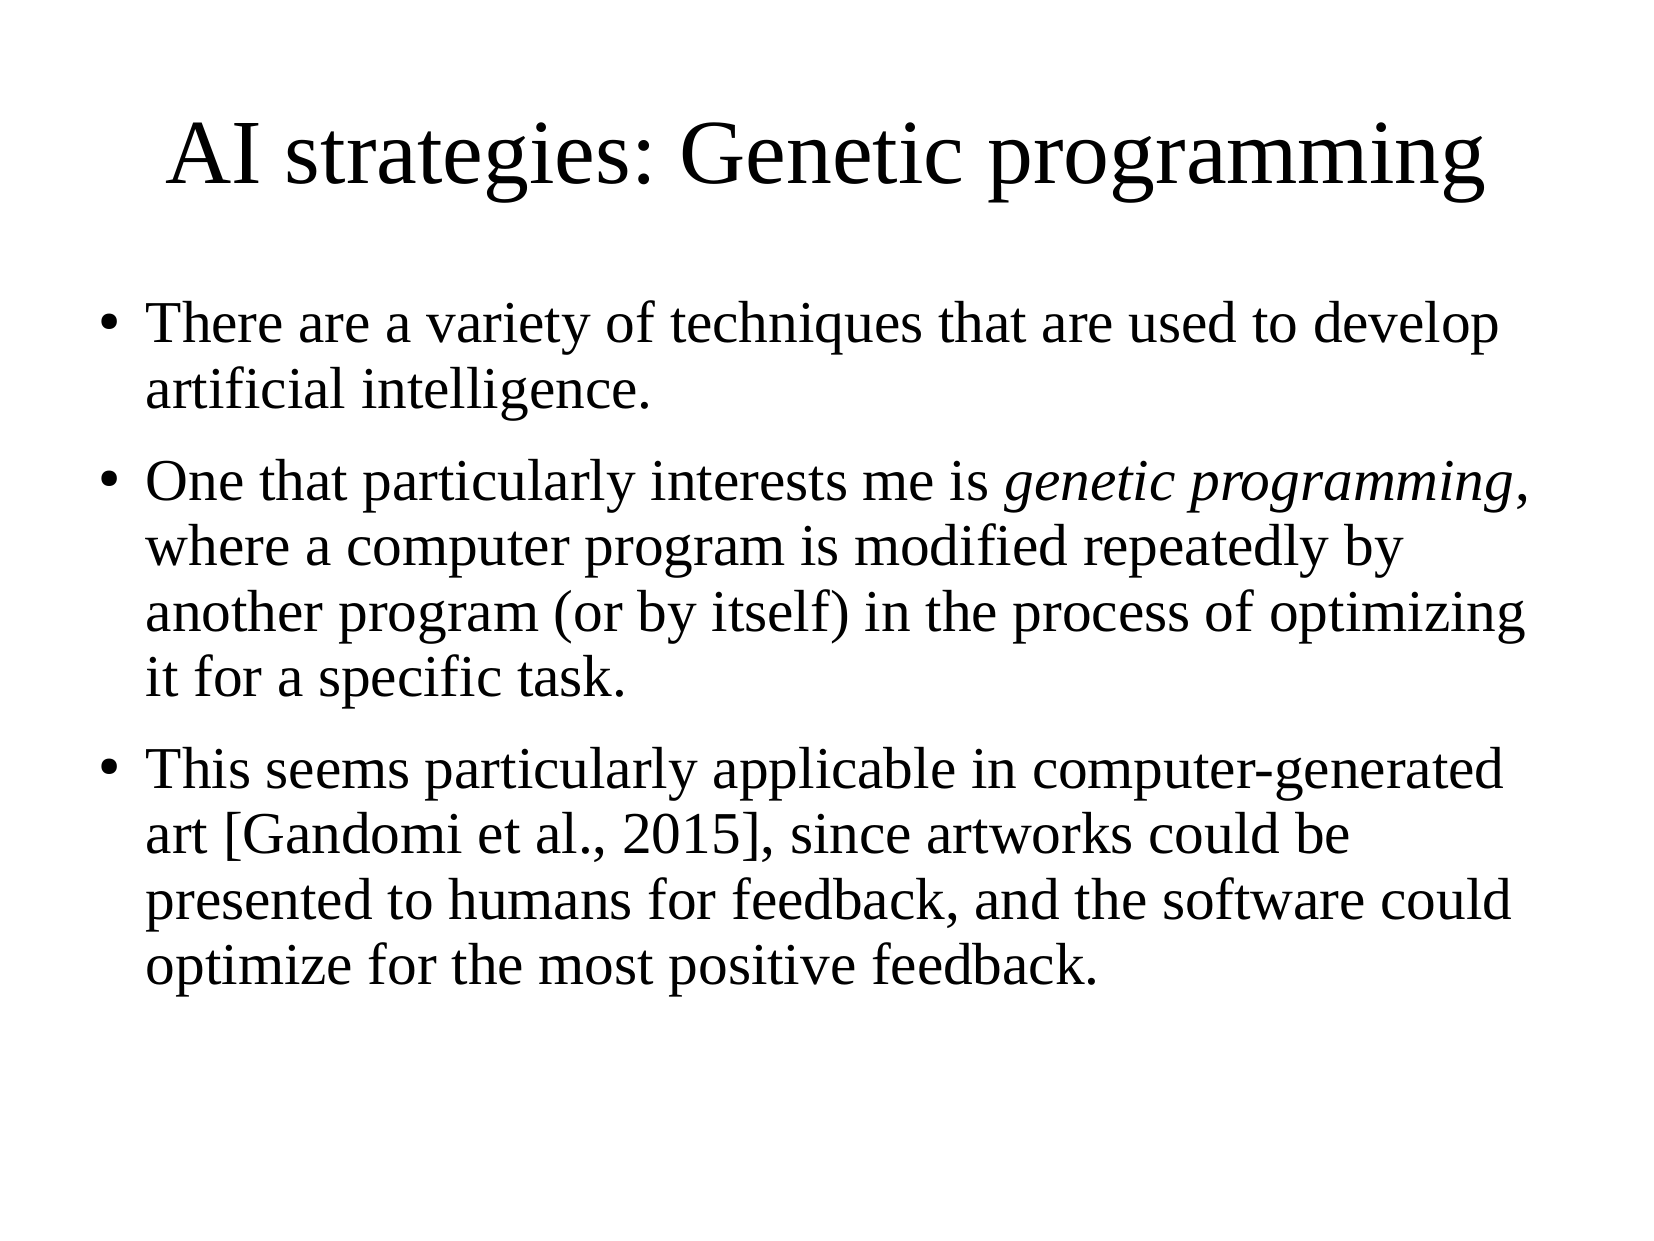

# AI strategies: Genetic programming
There are a variety of techniques that are used to develop artificial intelligence.
One that particularly interests me is genetic programming, where a computer program is modified repeatedly by another program (or by itself) in the process of optimizing it for a specific task.
This seems particularly applicable in computer-generated art [Gandomi et al., 2015], since artworks could be presented to humans for feedback, and the software could optimize for the most positive feedback.